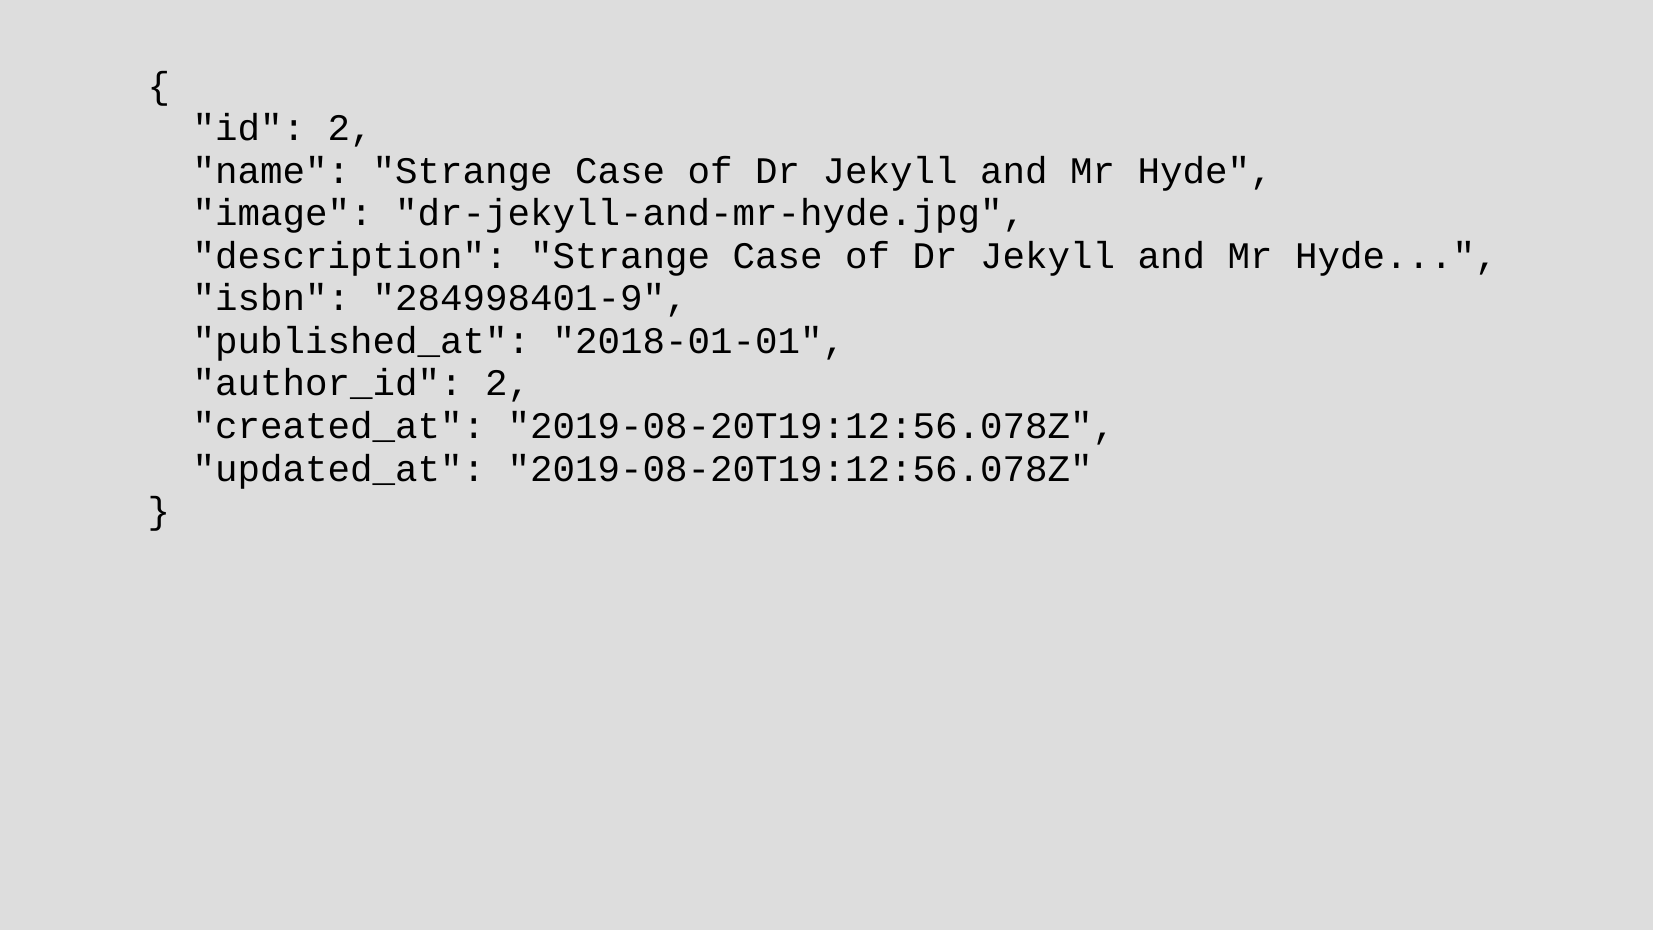

# {
 "id": 2,
 "name": "Strange Case of Dr Jekyll and Mr Hyde",
 "image": "dr-jekyll-and-mr-hyde.jpg",
 "description": "Strange Case of Dr Jekyll and Mr Hyde...",
 "isbn": "284998401-9",
 "published_at": "2018-01-01",
 "author_id": 2,
 "created_at": "2019-08-20T19:12:56.078Z",
 "updated_at": "2019-08-20T19:12:56.078Z"
}